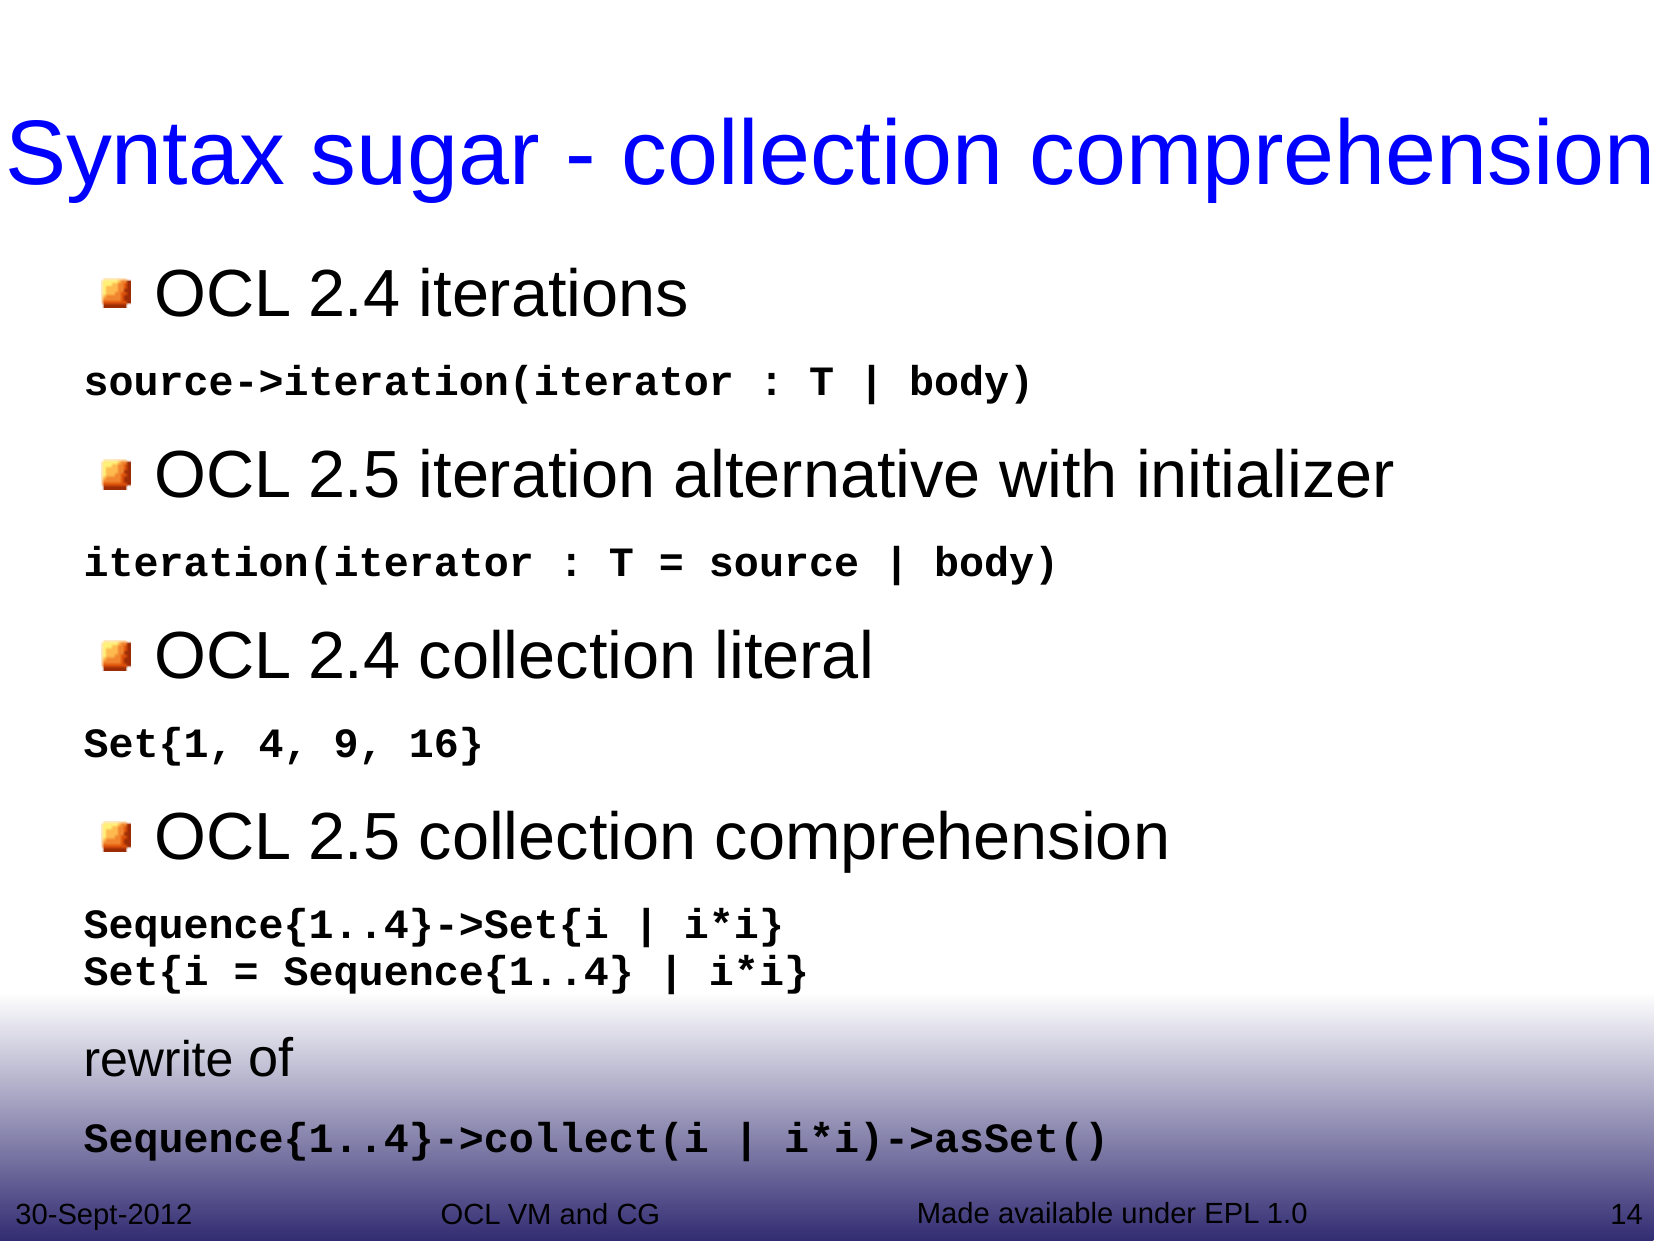

# Syntax sugar - collection comprehension
OCL 2.4 iterations
source->iteration(iterator : T | body)
OCL 2.5 iteration alternative with initializer
iteration(iterator : T = source | body)
OCL 2.4 collection literal
Set{1, 4, 9, 16}
OCL 2.5 collection comprehension
Sequence{1..4}->Set{i | i*i}
Set{i = Sequence{1..4} | i*i}
rewrite of
Sequence{1..4}->collect(i | i*i)->asSet()
30-Sept-2012
OCL VM and CG
14